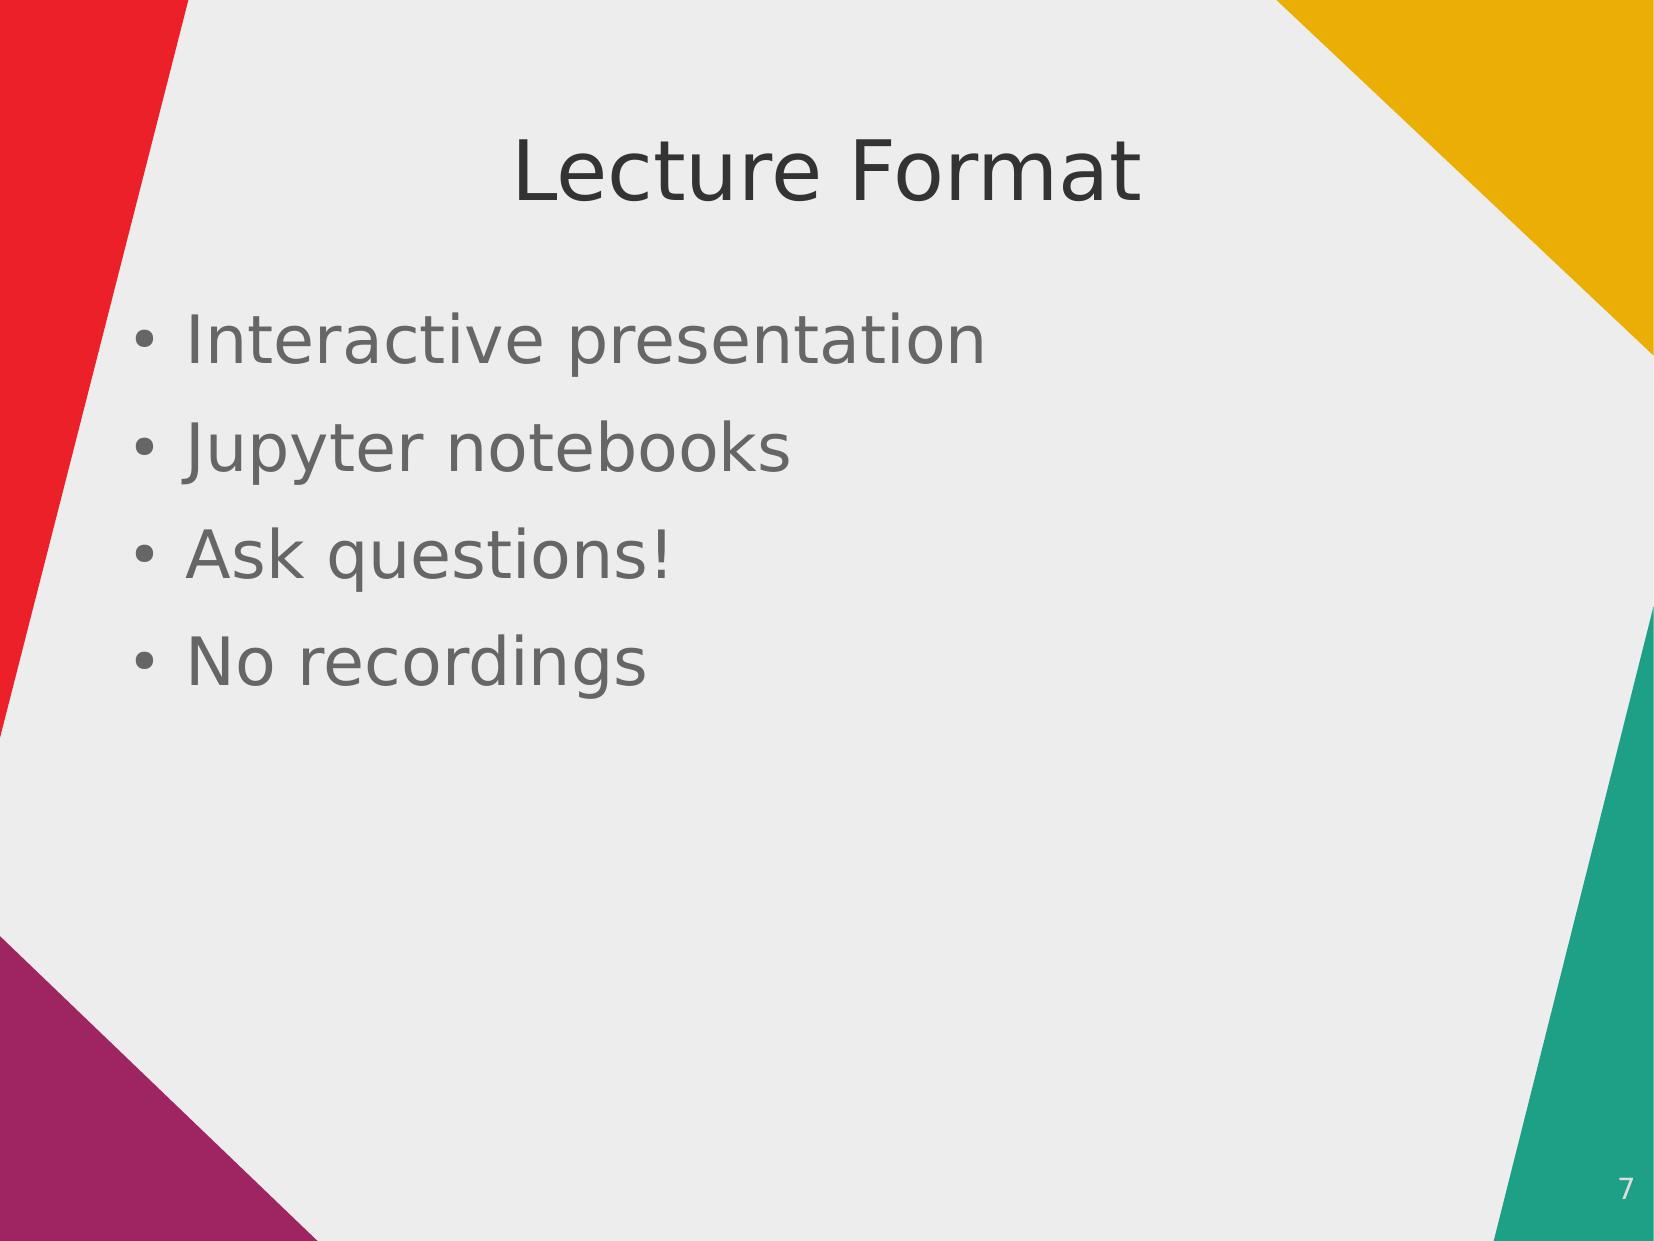

# Lecture Format
Interactive presentation
Jupyter notebooks
Ask questions!
No recordings
7